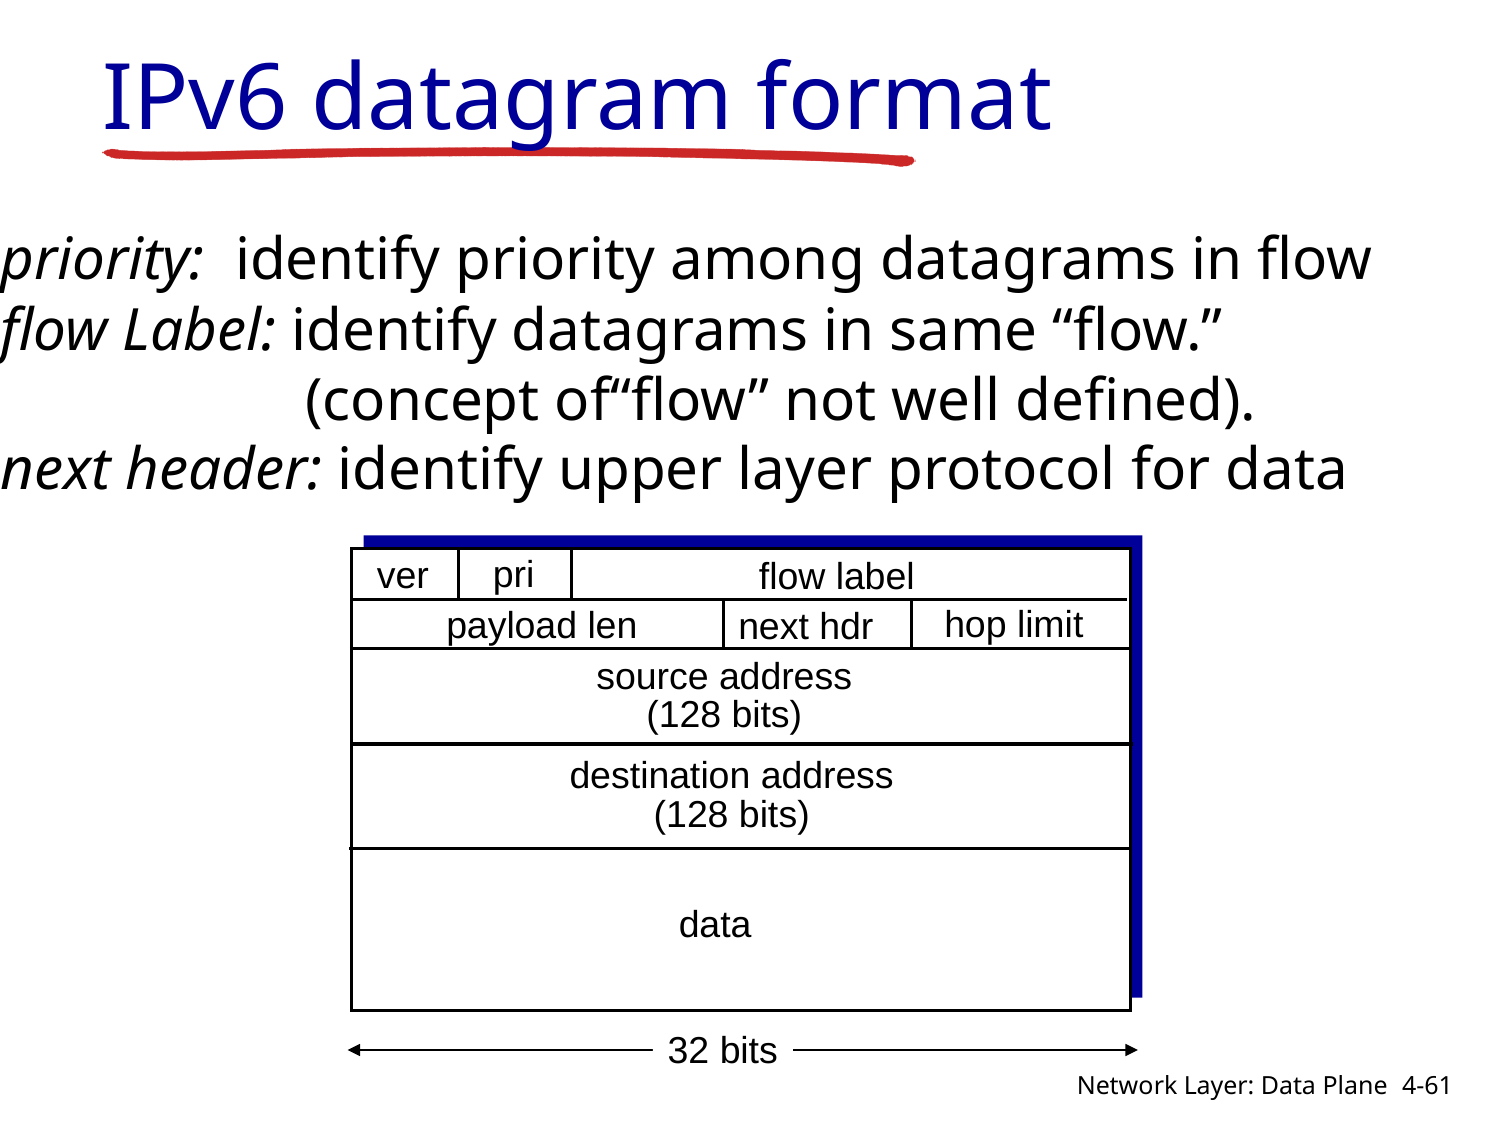

# IPv6 datagram format
priority: identify priority among datagrams in flow
flow Label: identify datagrams in same “flow.”
 (concept of“flow” not well defined).
next header: identify upper layer protocol for data
pri
ver
flow label
hop limit
payload len
next hdr
source address
(128 bits)
destination address
(128 bits)
data
32 bits
Network Layer: Data Plane